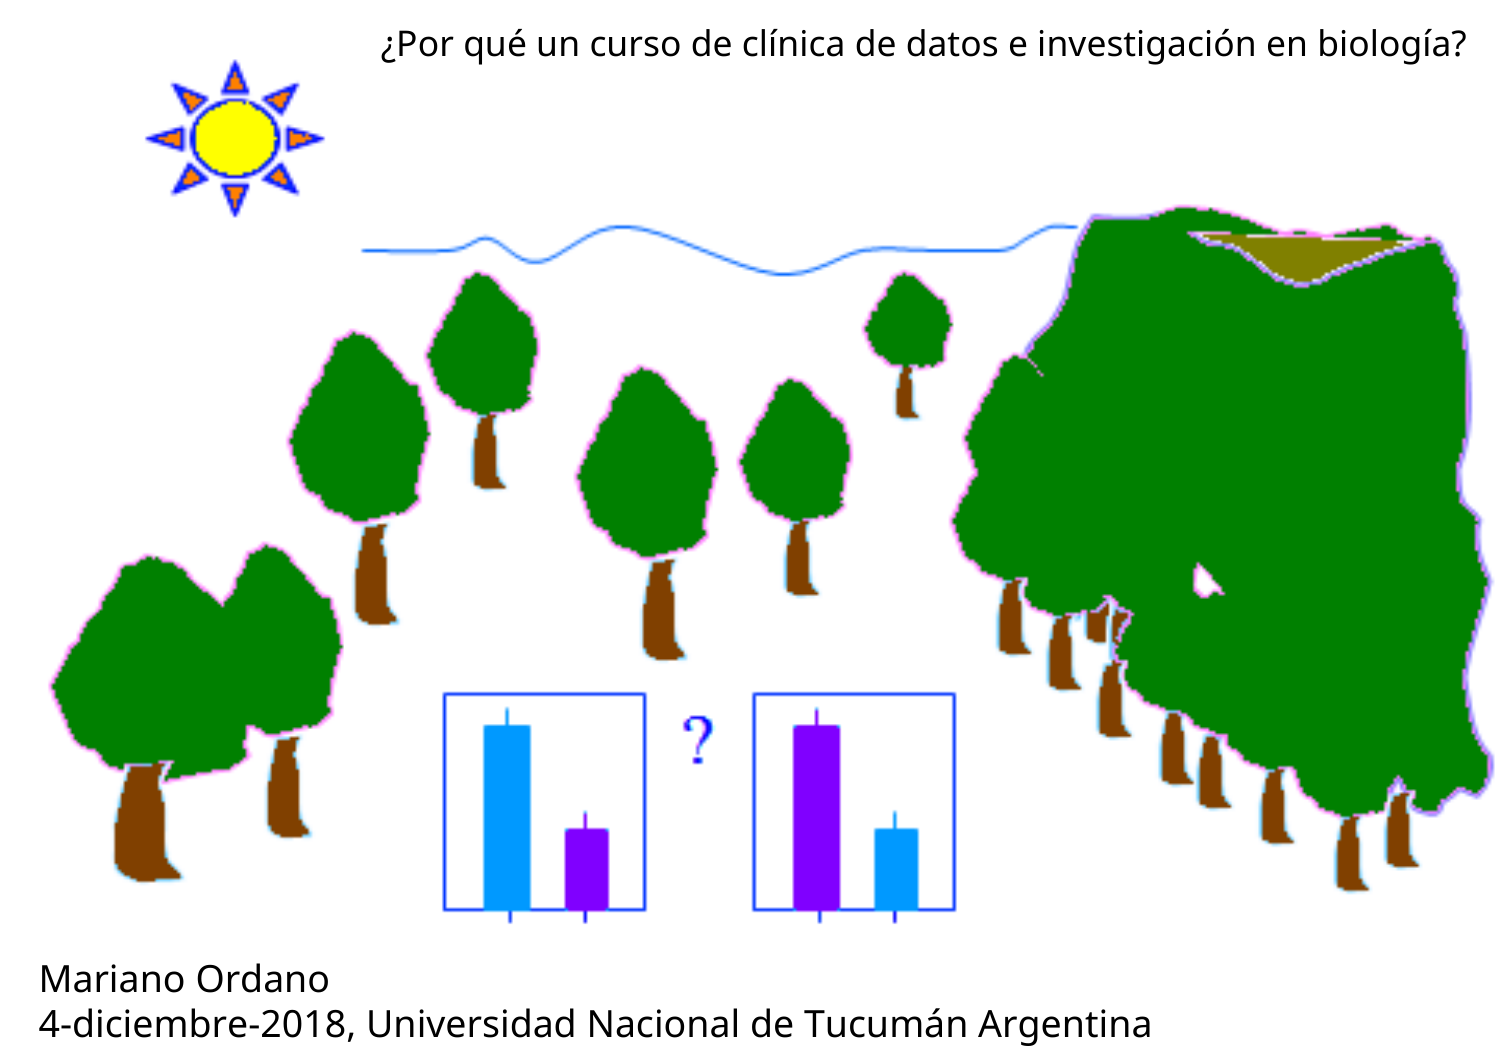

¿Por qué un curso de clínica de datos e investigación en biología?
Mariano Ordano
4-diciembre-2018, Universidad Nacional de Tucumán Argentina